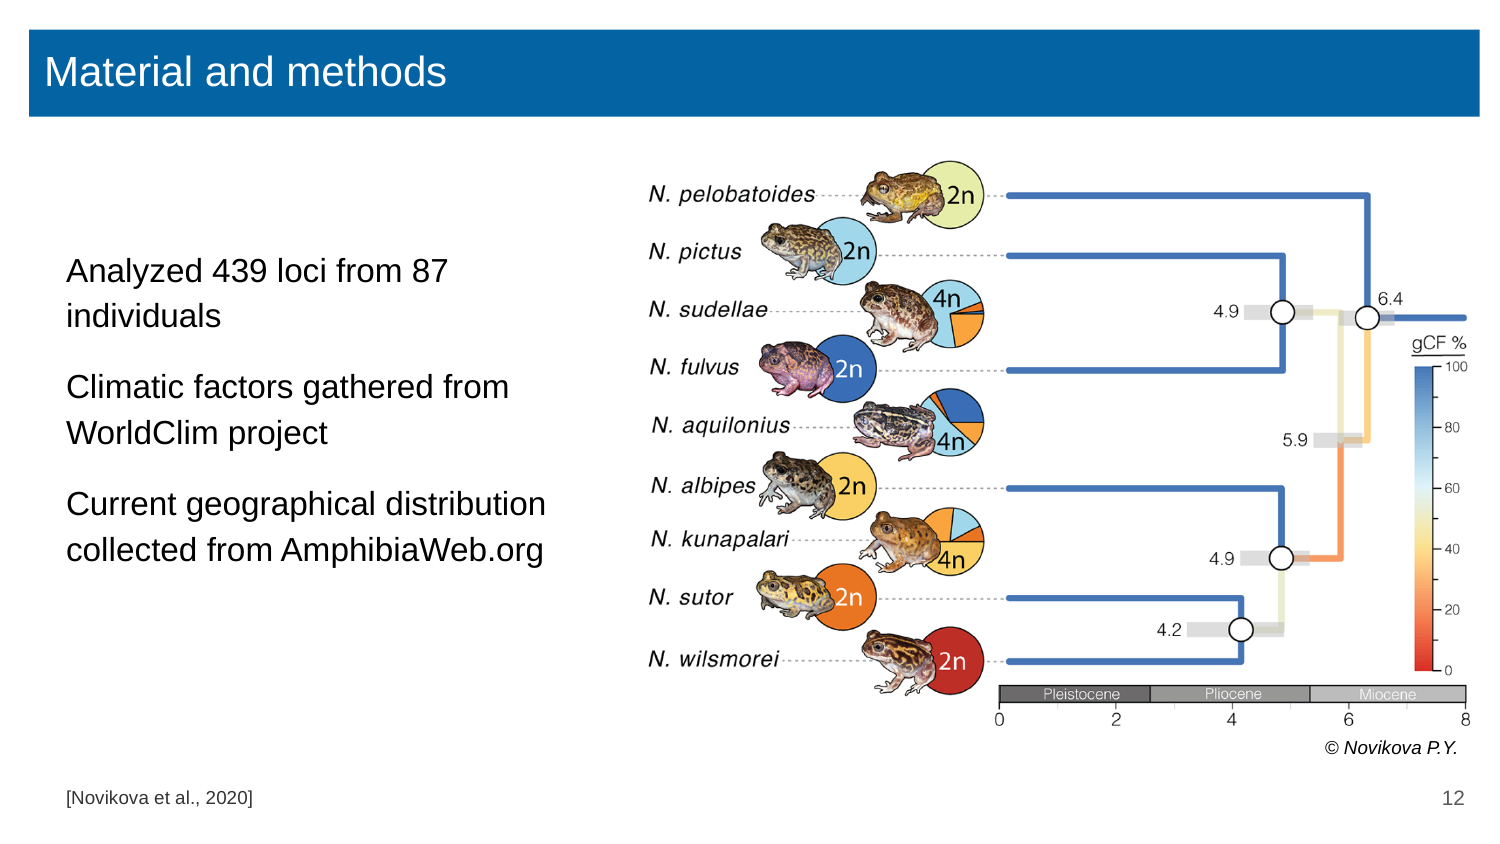

Material and methods
# Analyzed 439 loci from 87 individuals
Climatic factors gathered from WorldClim project
Current geographical distribution collected from AmphibiaWeb.org
© Novikova P.Y.
[Novikova et al., 2020]